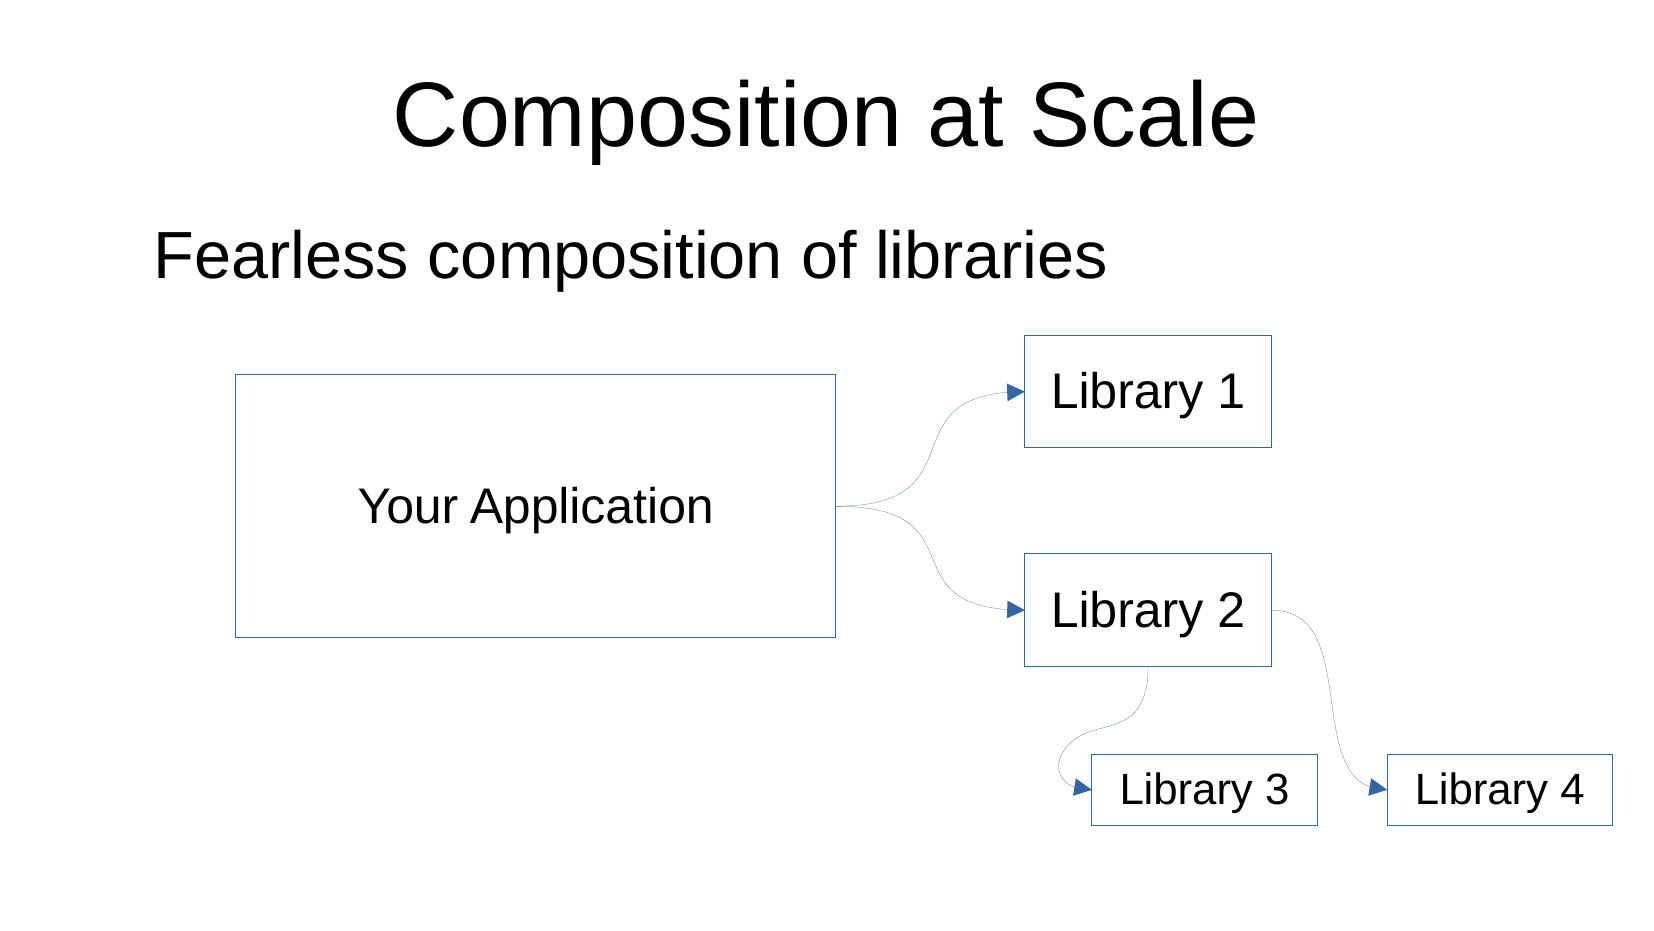

# Composition at Scale
Fearless composition of libraries
Library 1
Your Application
Library 2
Library 3
Library 4